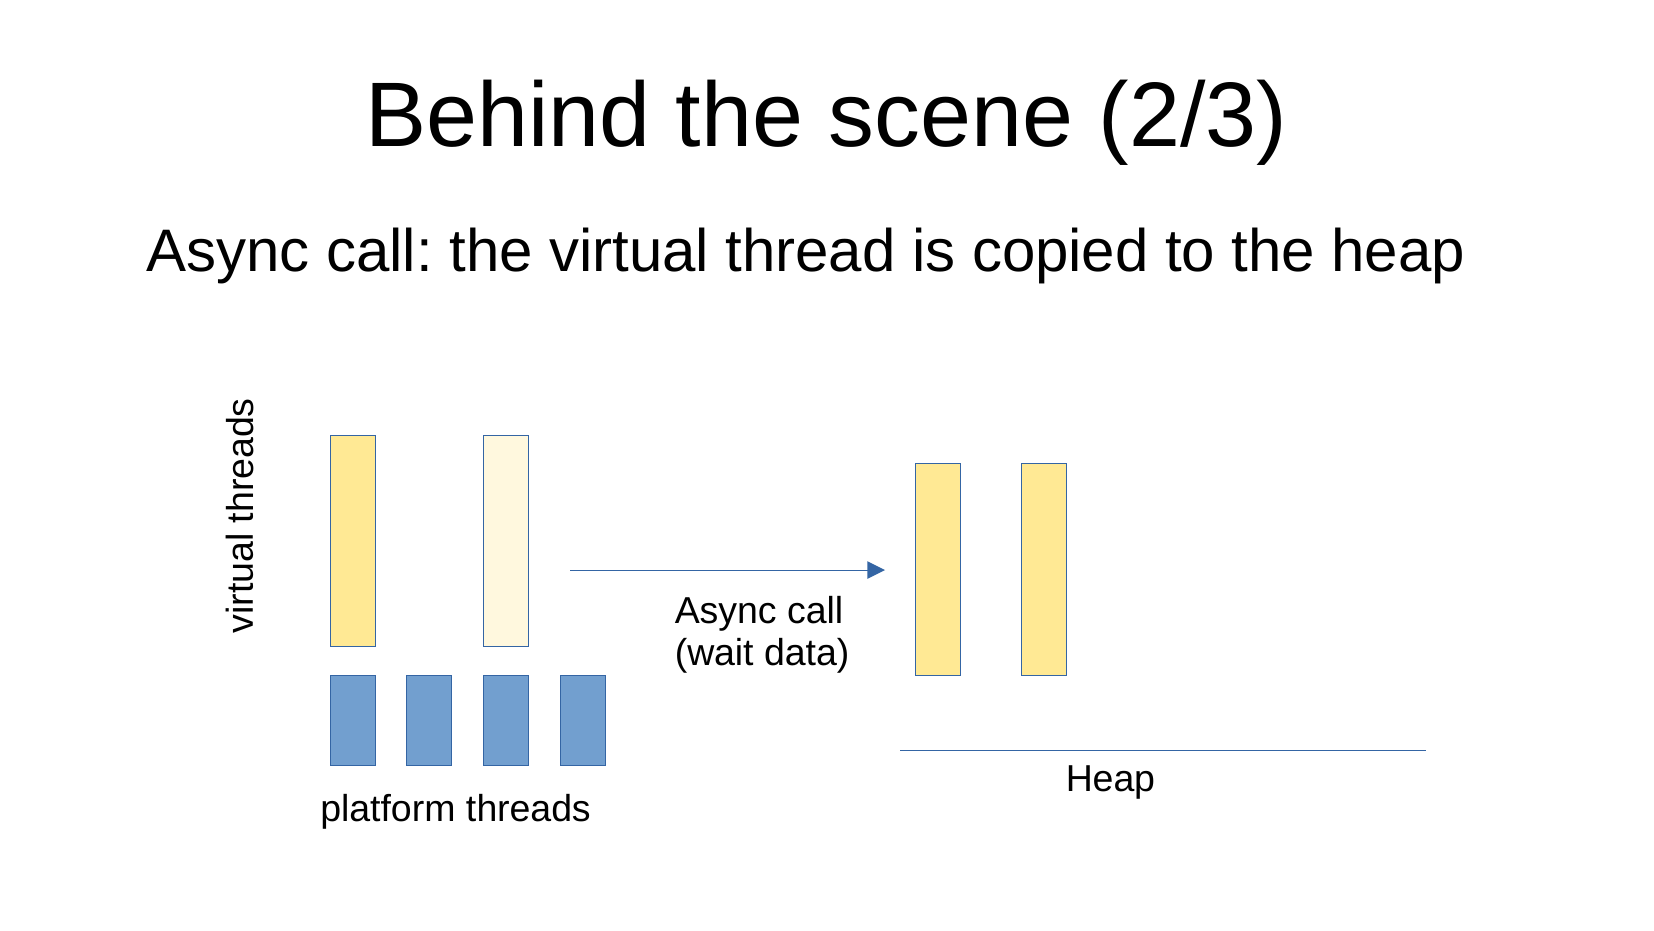

# Behind the scene (2/3)
Async call: the virtual thread is copied to the heap
virtual threads
Async call
(wait data)
Heap
platform threads